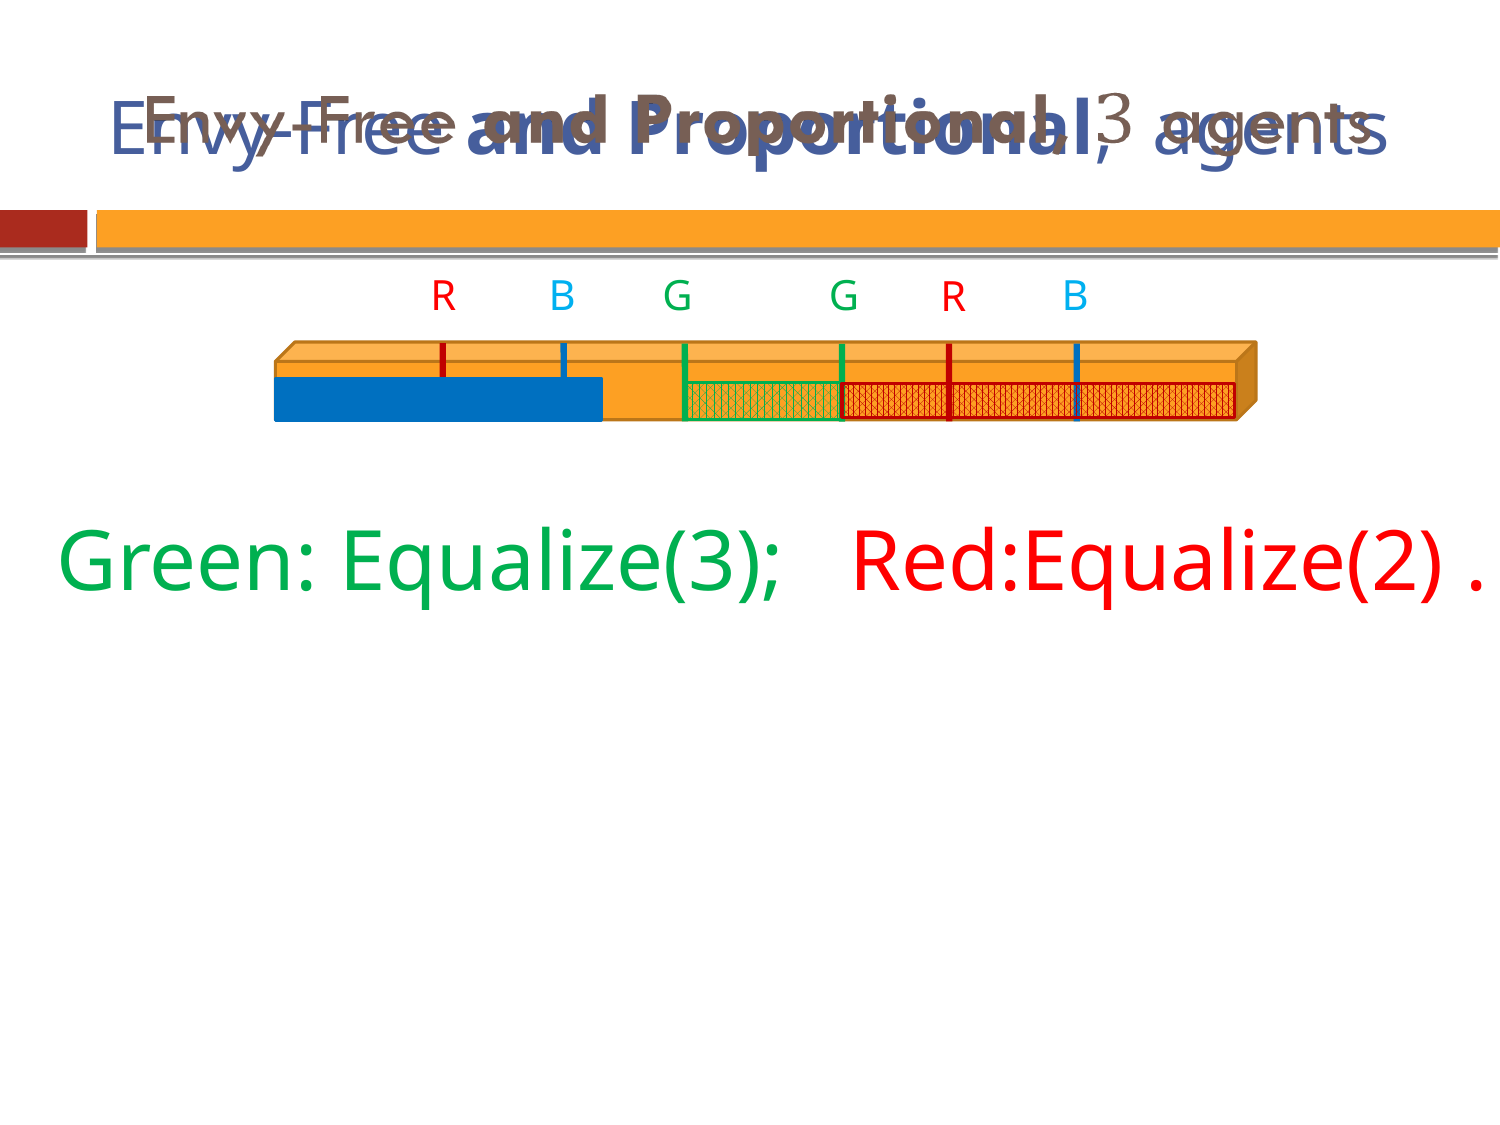

Envy-Free and Proportional, agents
R
B
G
G
B
R
Green: Equalize(3); Red:Equalize(2) .